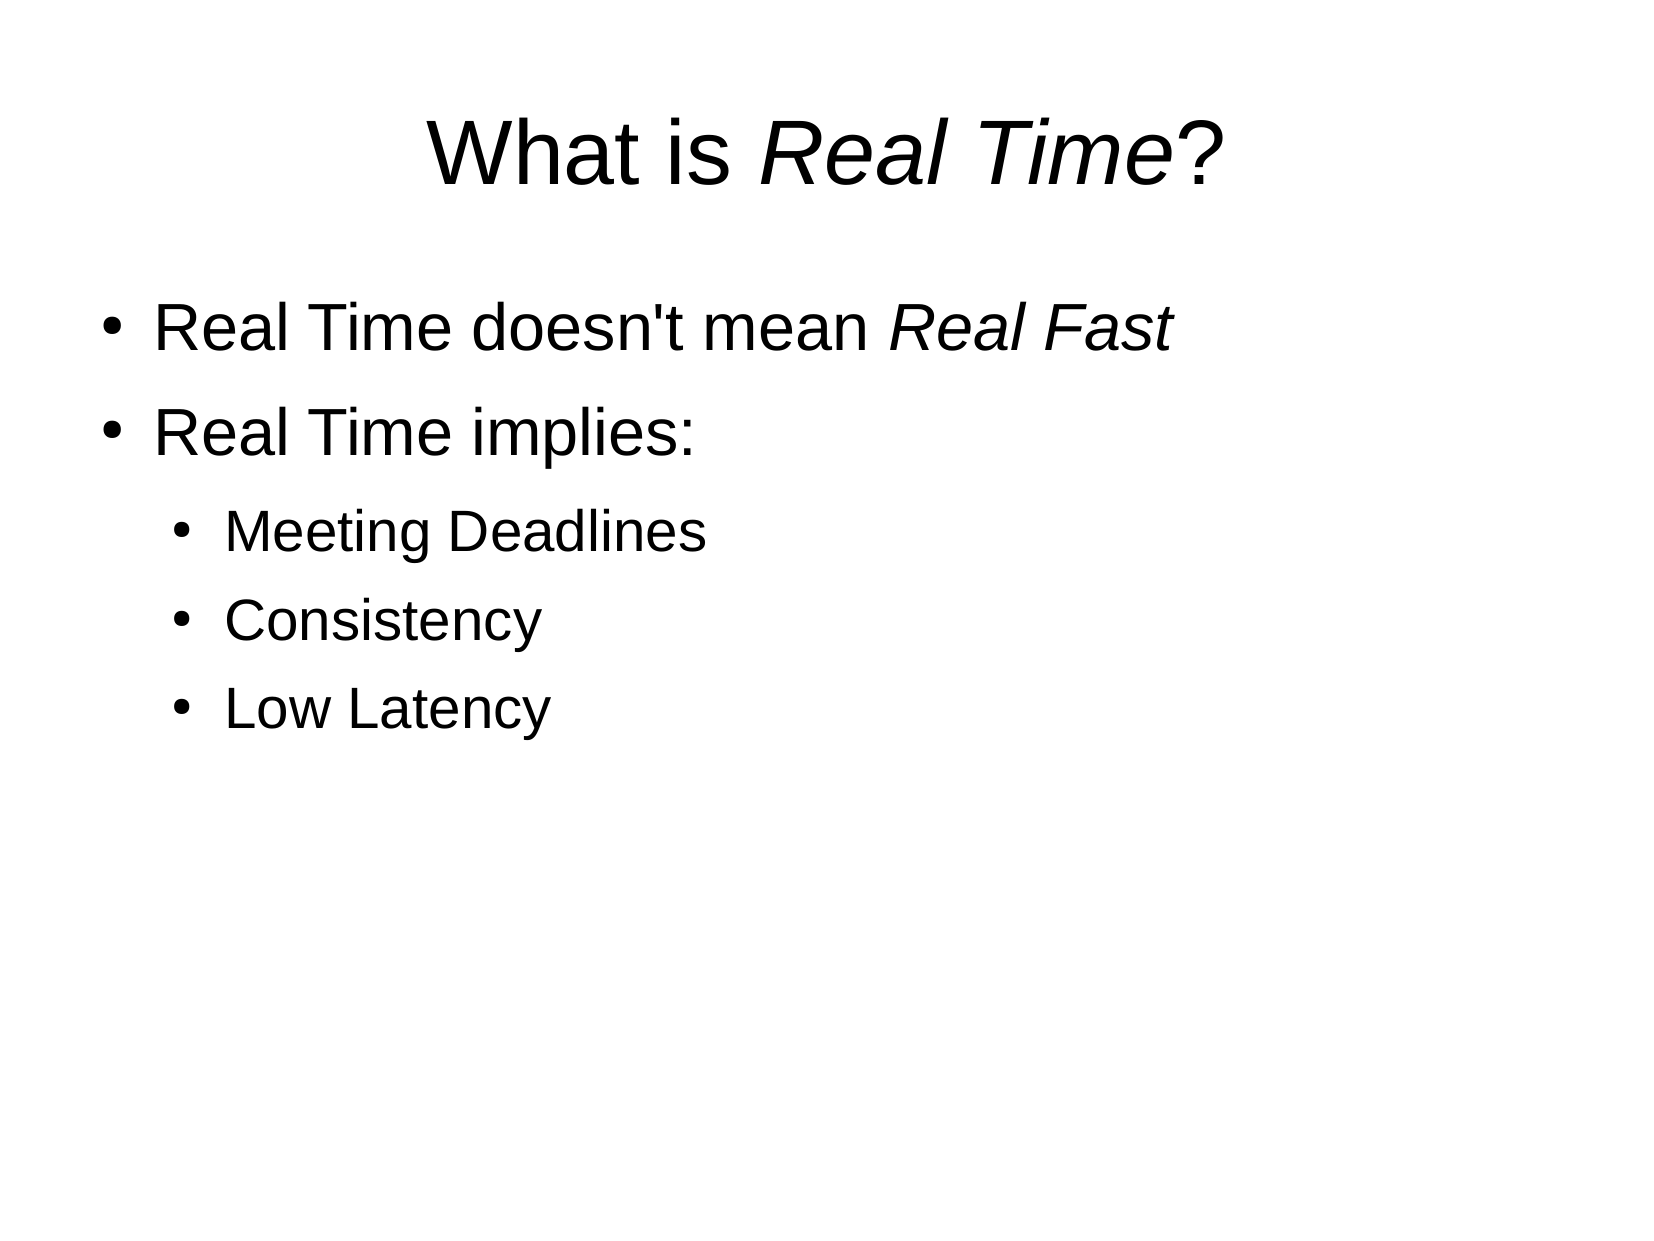

# What is Real Time?
Real Time doesn't mean Real Fast
Real Time implies:
Meeting Deadlines
Consistency
Low Latency